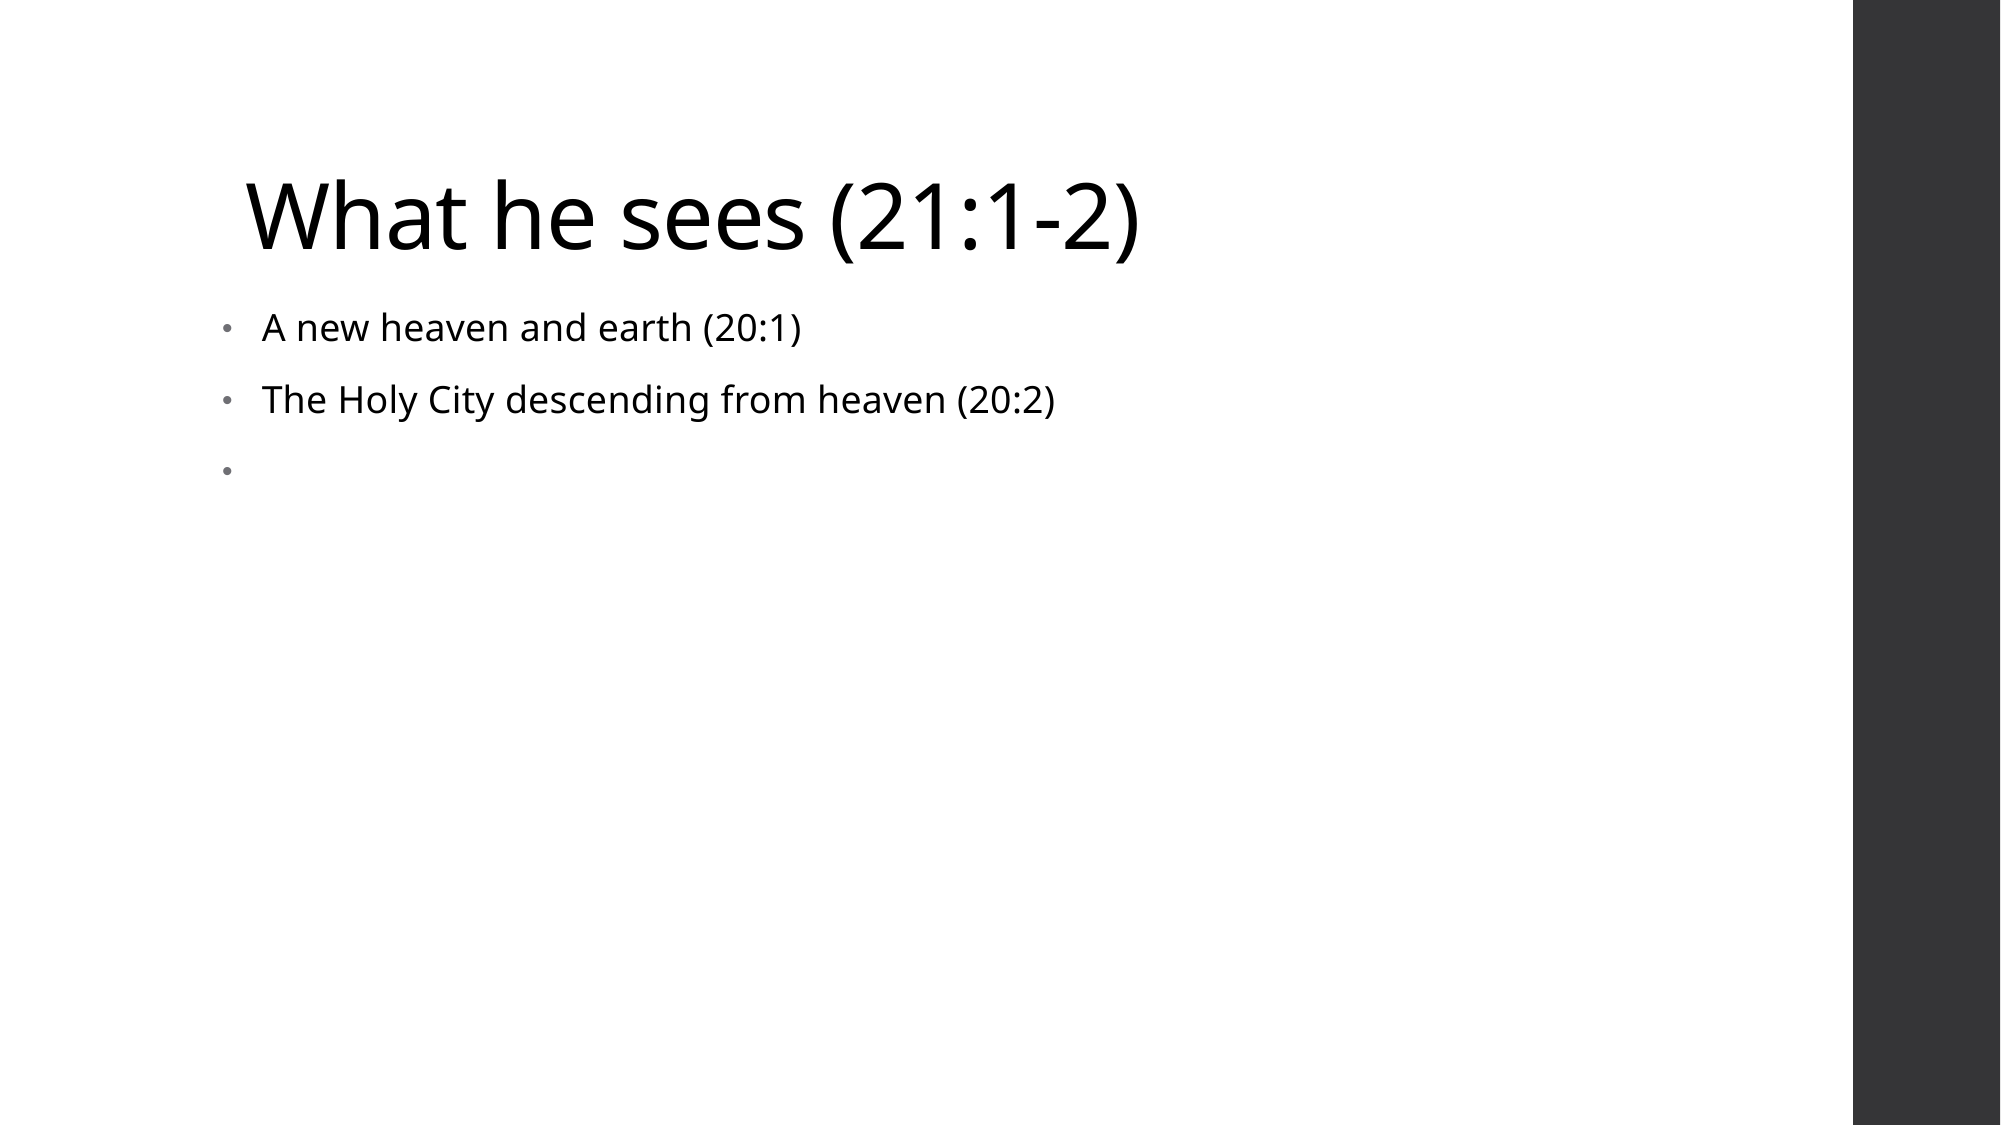

# What he sees (21:1-2)
 A new heaven and earth (20:1)
 The Holy City descending from heaven (20:2)